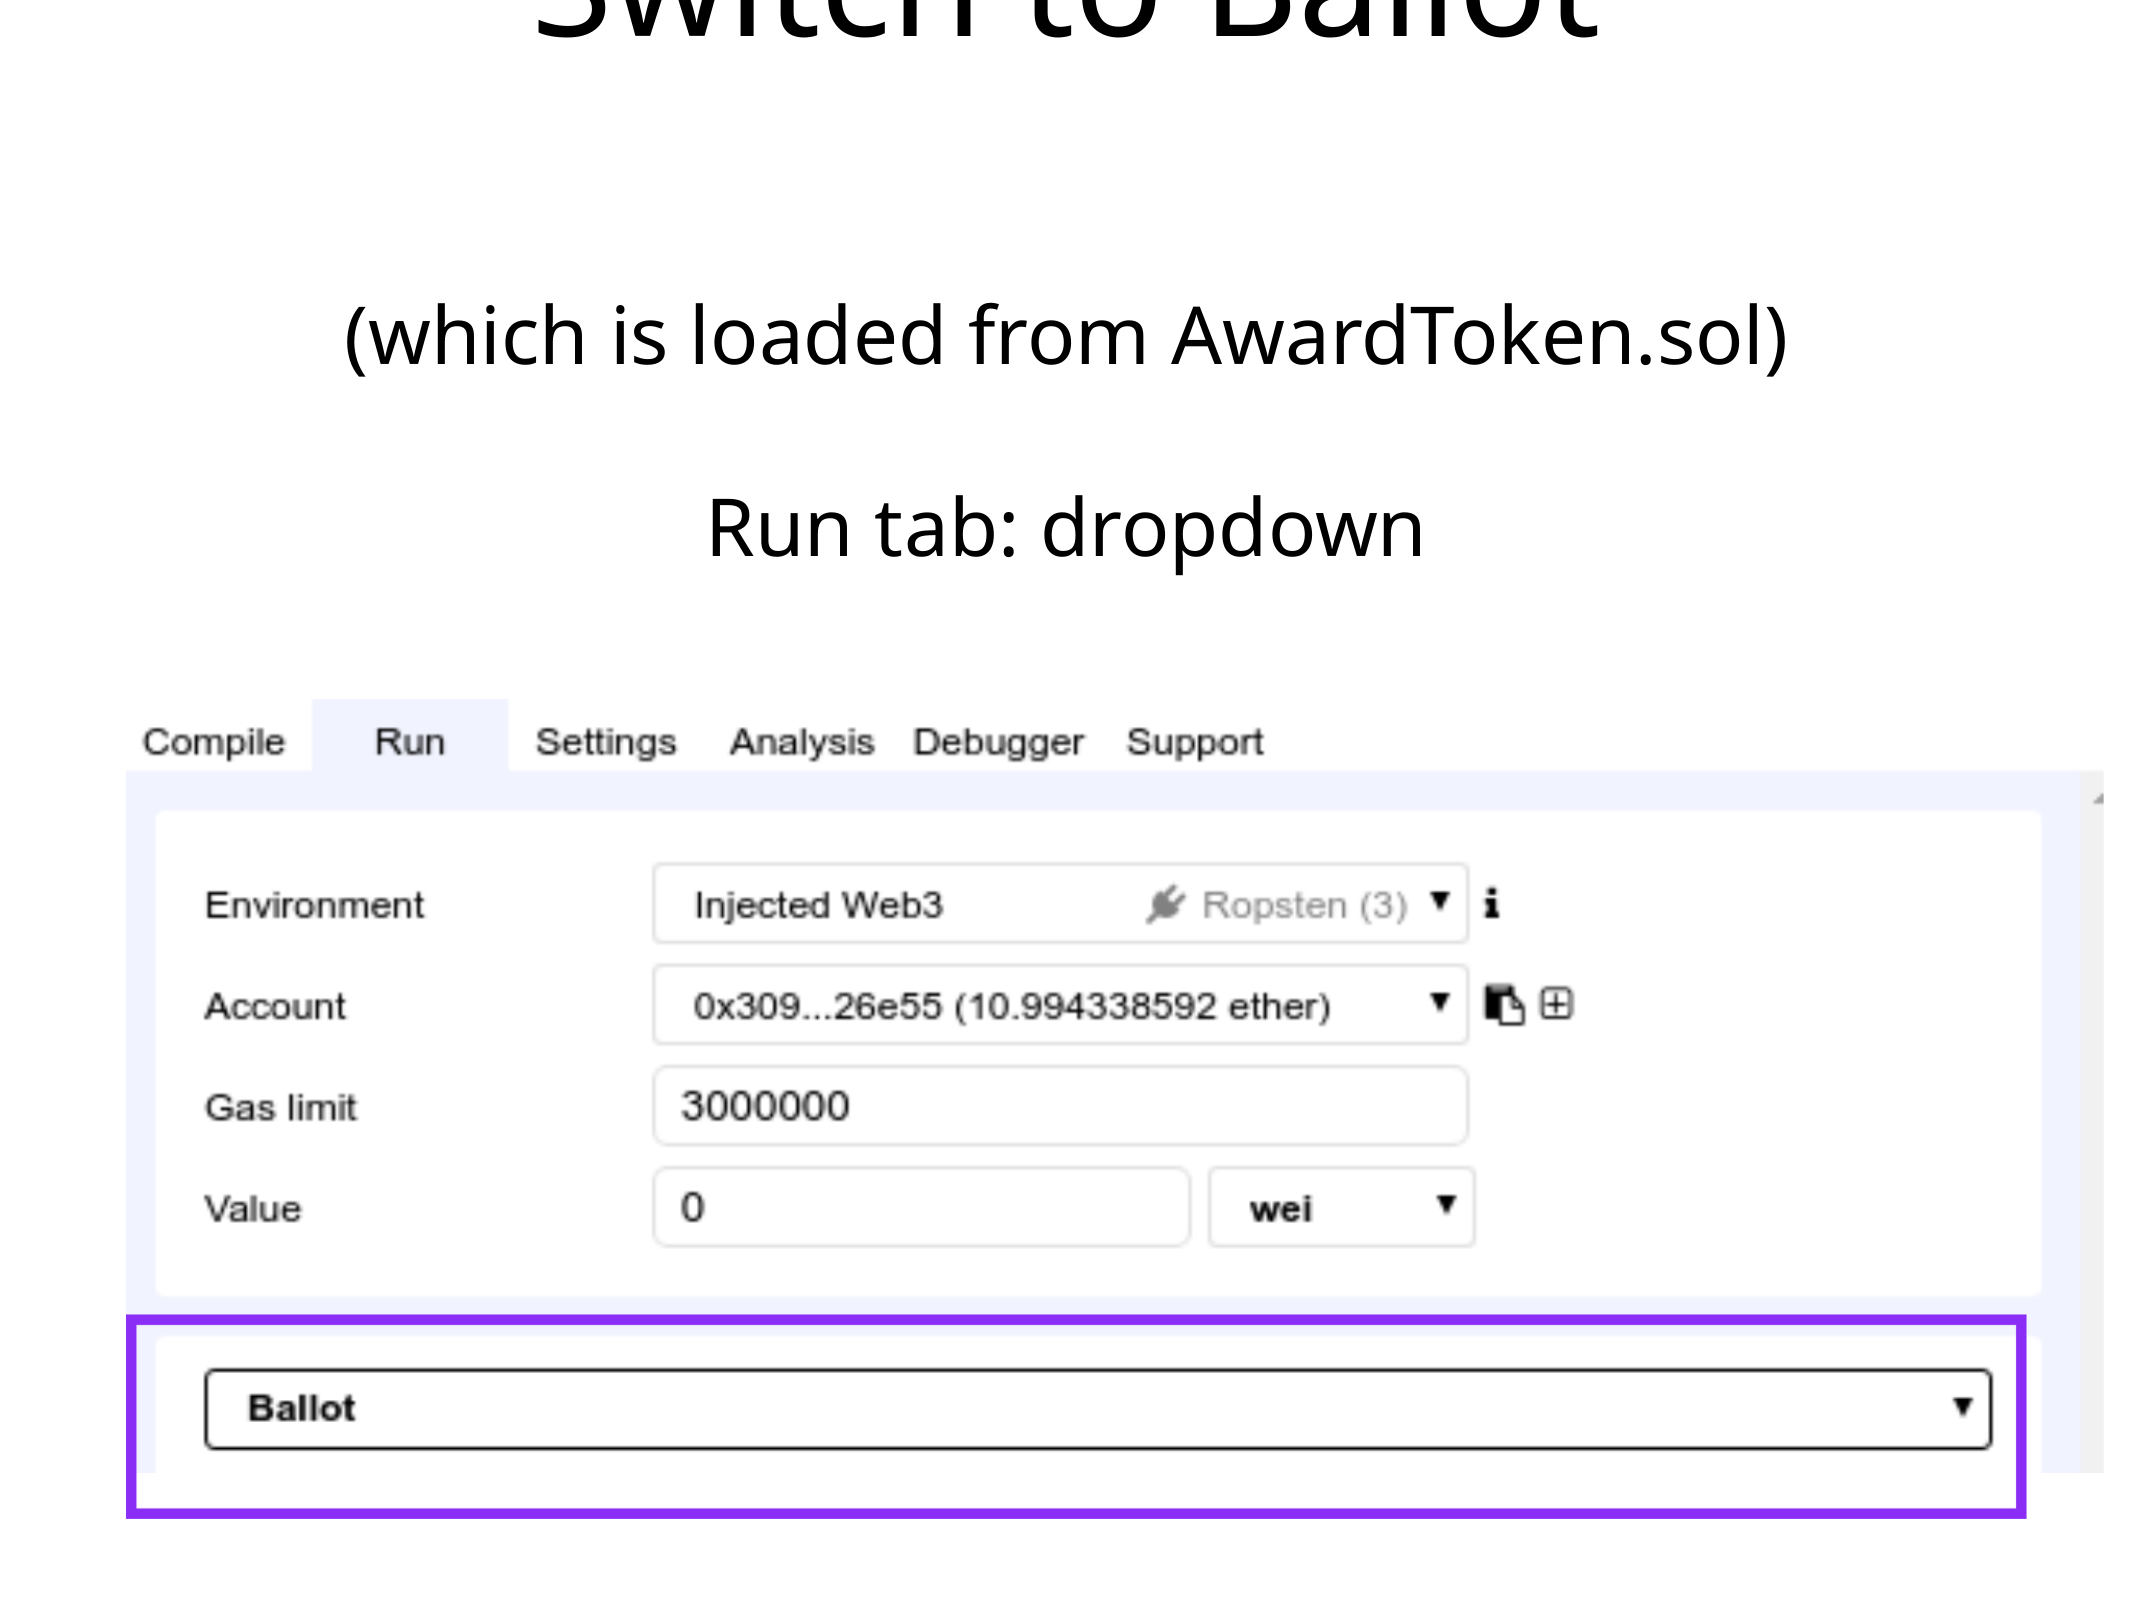

# Switch to Ballot
(which is loaded from AwardToken.sol)
Run tab: dropdown
( when dependencies.js is the active file )